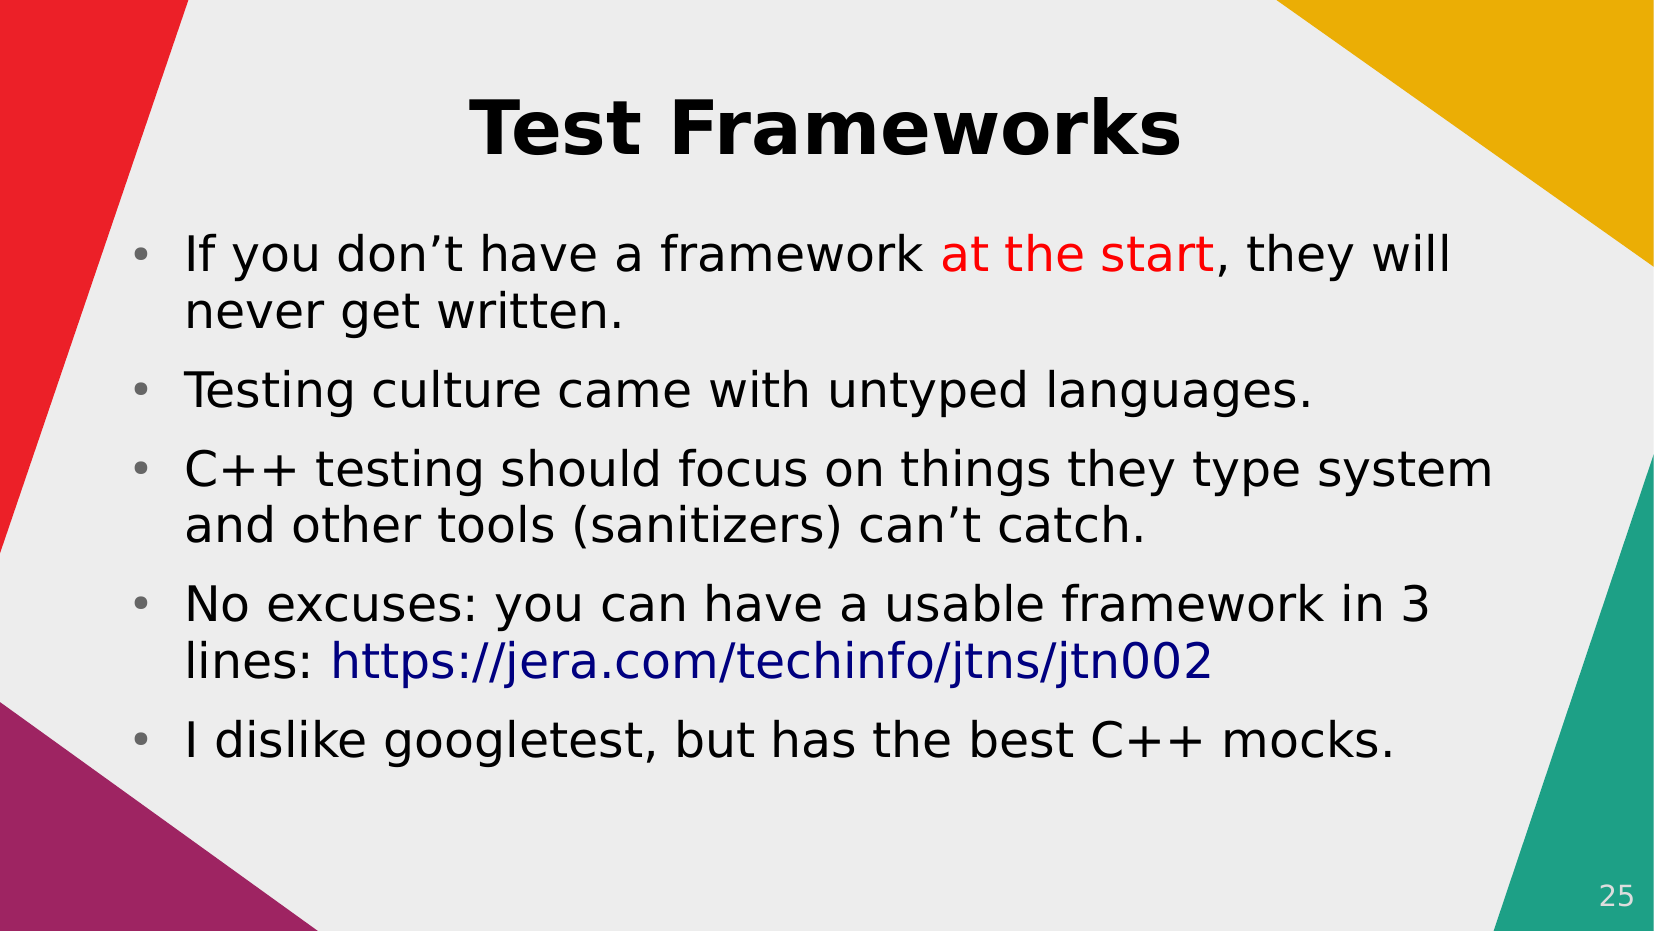

# Test Frameworks
If you don’t have a framework at the start, they will never get written.
Testing culture came with untyped languages.
C++ testing should focus on things they type system and other tools (sanitizers) can’t catch.
No excuses: you can have a usable framework in 3 lines: https://jera.com/techinfo/jtns/jtn002
I dislike googletest, but has the best C++ mocks.
25